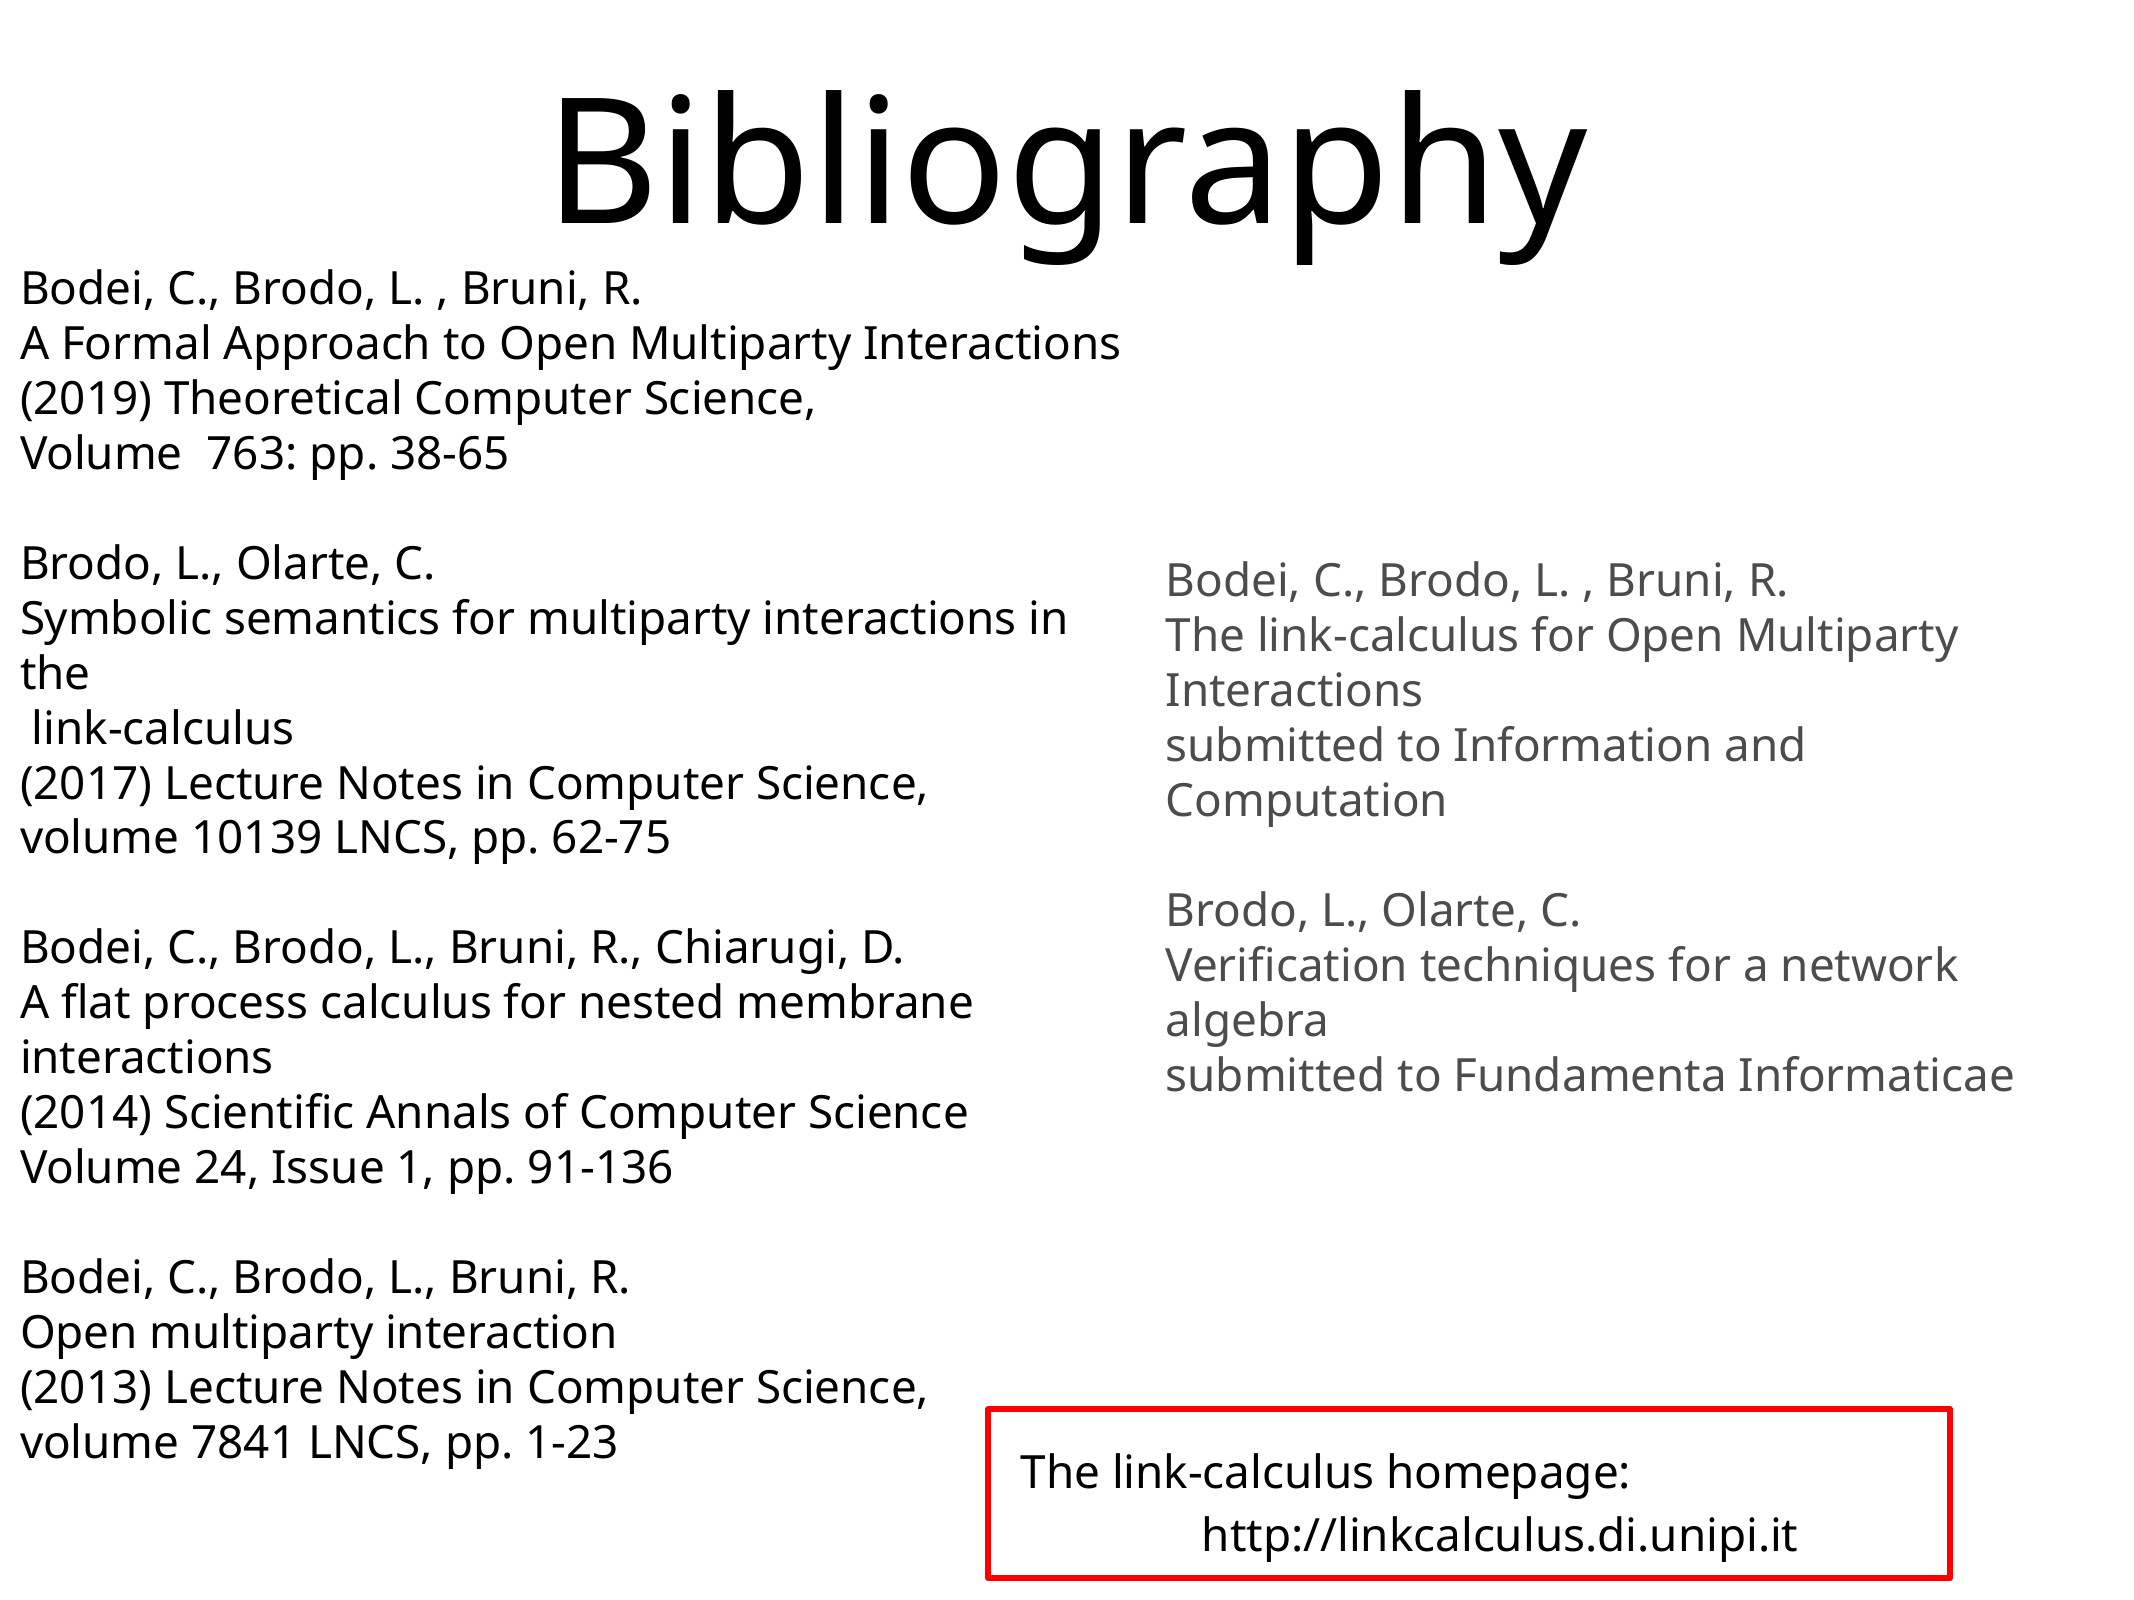

# Bibliography
Bodei, C., Brodo, L. , Bruni, R.
A Formal Approach to Open Multiparty Interactions
(2019) Theoretical Computer Science,
Volume 763: pp. 38-65
Brodo, L., Olarte, C.
Symbolic semantics for multiparty interactions in the
 link-calculus
(2017) Lecture Notes in Computer Science,
volume 10139 LNCS, pp. 62-75
Bodei, C., Brodo, L., Bruni, R., Chiarugi, D.
A flat process calculus for nested membrane interactions
(2014) Scientific Annals of Computer Science
Volume 24, Issue 1, pp. 91-136
Bodei, C., Brodo, L., Bruni, R.
Open multiparty interaction
(2013) Lecture Notes in Computer Science,
volume 7841 LNCS, pp. 1-23
Bodei, C., Brodo, L. , Bruni, R.
The link-calculus for Open Multiparty Interactions
submitted to Information and Computation
Brodo, L., Olarte, C.
Verification techniques for a network algebra
submitted to Fundamenta Informaticae
The link-calculus homepage:
http://linkcalculus.di.unipi.it
22